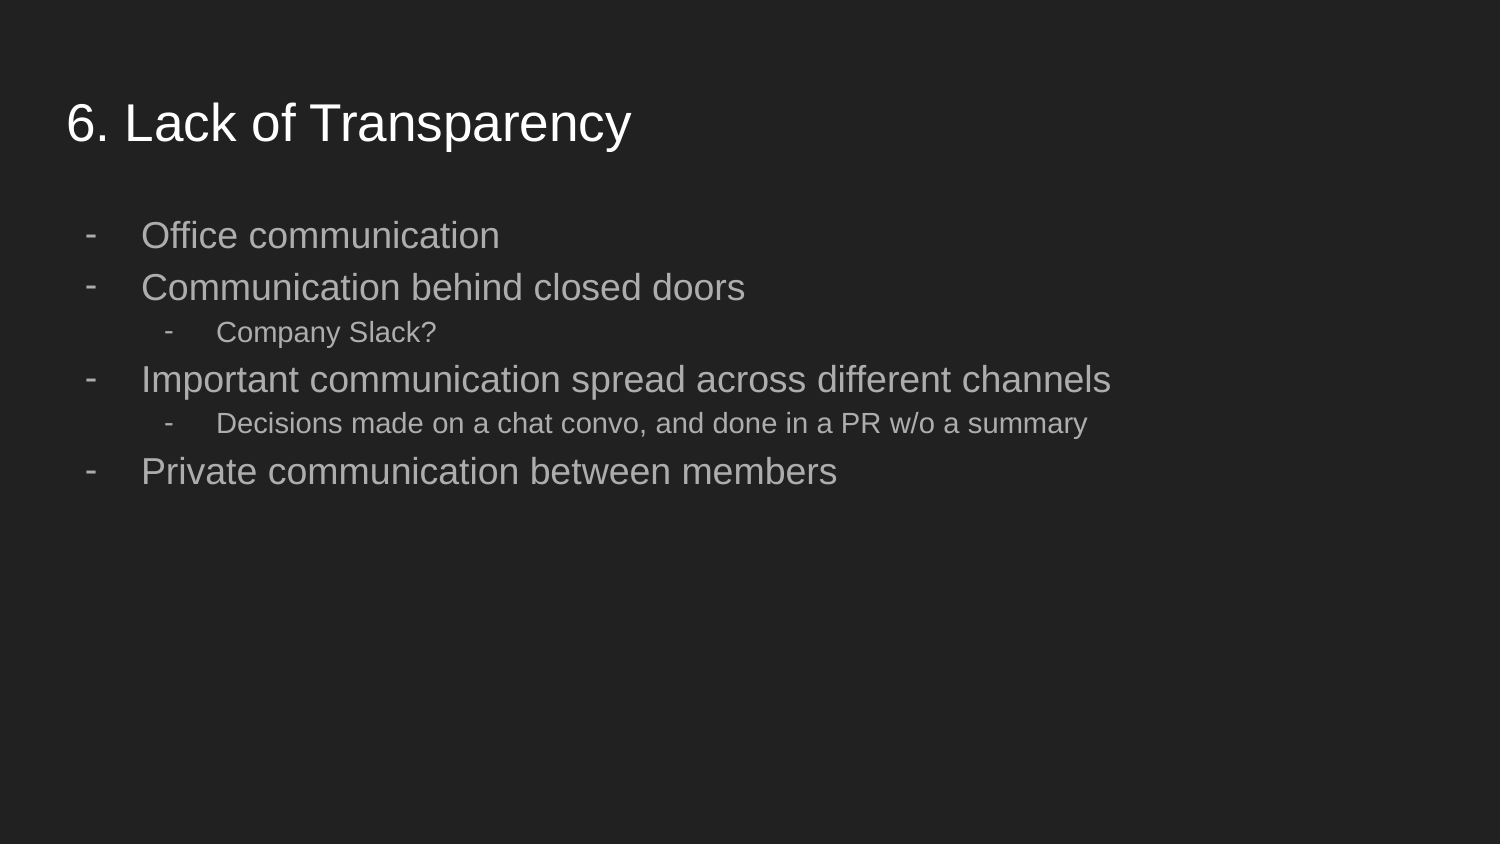

# 6. Lack of Transparency
Office communication
Communication behind closed doors
Company Slack?
Important communication spread across different channels
Decisions made on a chat convo, and done in a PR w/o a summary
Private communication between members